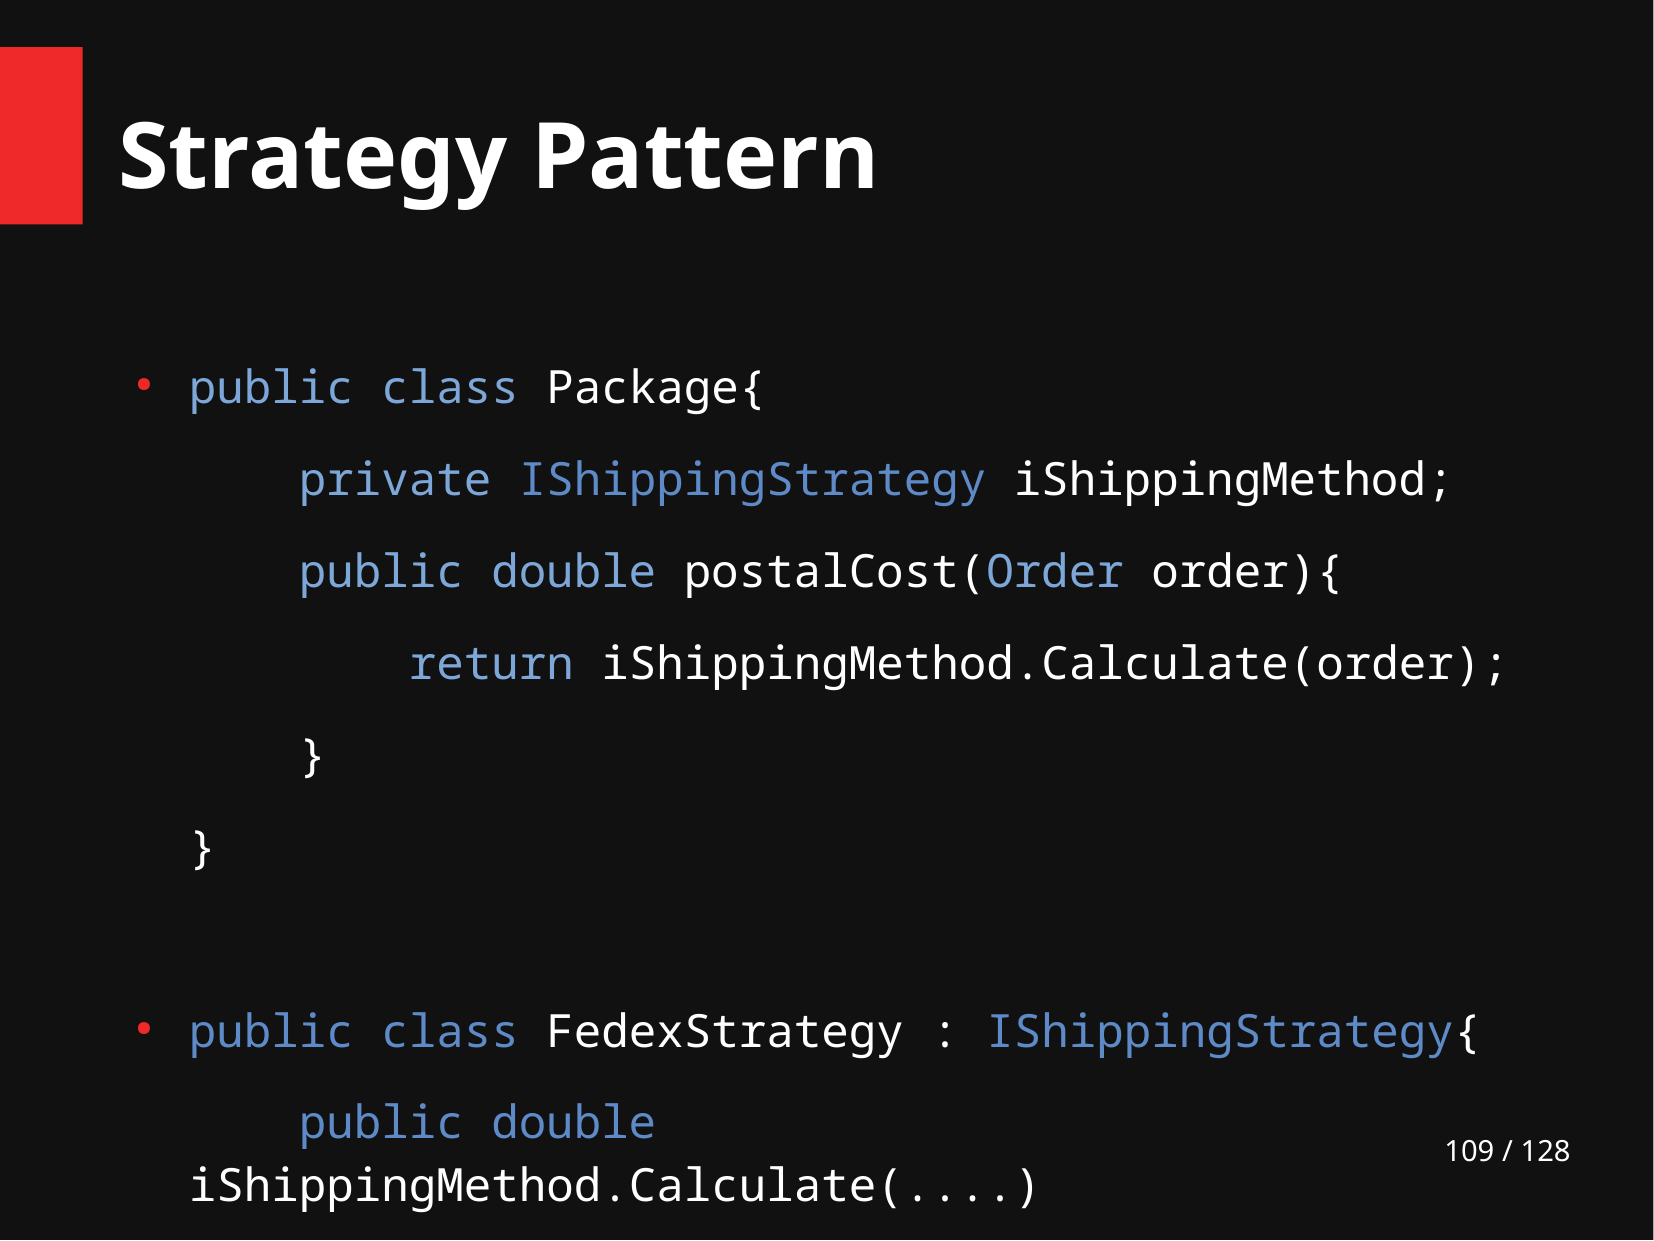

# Strategy Pattern
public class Package{
 private IShippingStrategy iShippingMethod;
 public double postalCost(Order order){
 return iShippingMethod.Calculate(order);
 }
}
public class FedexStrategy : IShippingStrategy{
 public double iShippingMethod.Calculate(....)
 {......}
}
109